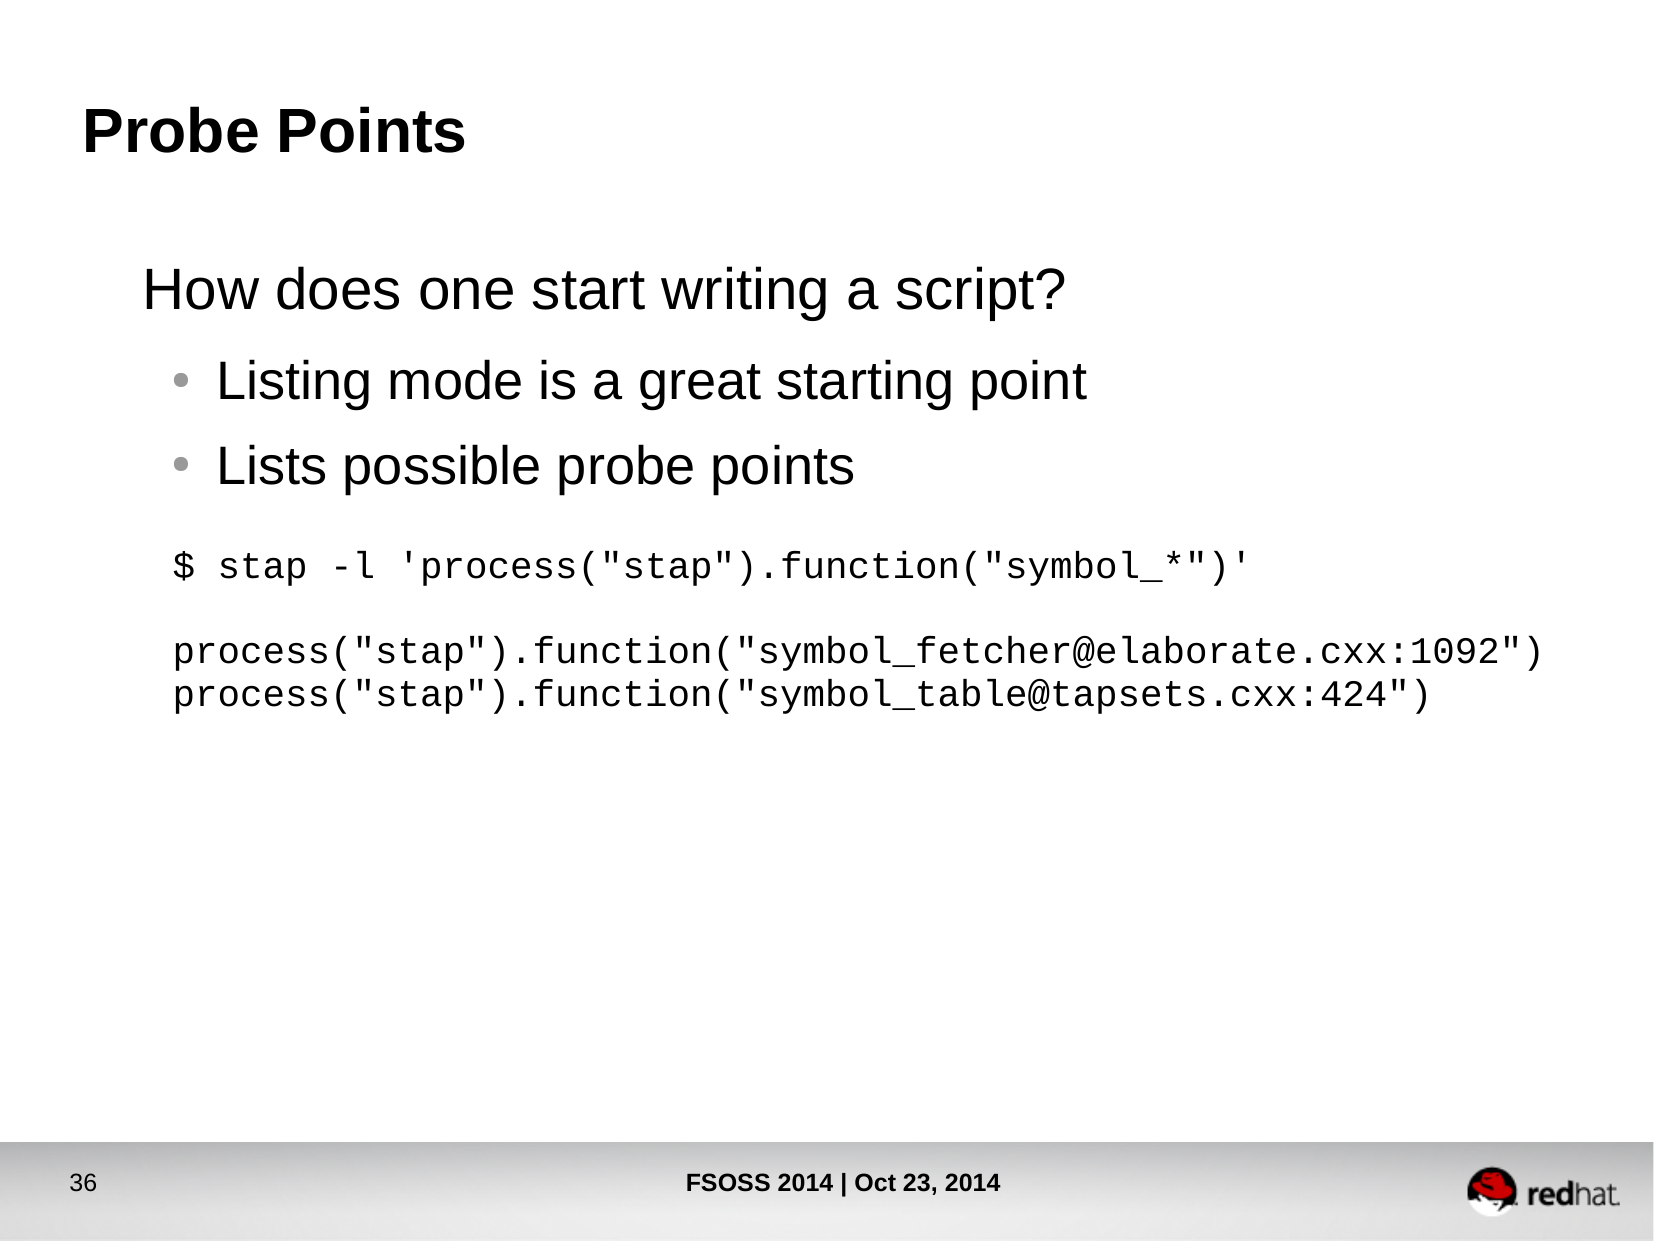

# Probe Points
How does one start writing a script?
Listing mode is a great starting point
Lists possible probe points
$ stap -l 'process("stap").function("symbol_*")'
process("stap").function("symbol_fetcher@elaborate.cxx:1092")
process("stap").function("symbol_table@tapsets.cxx:424")